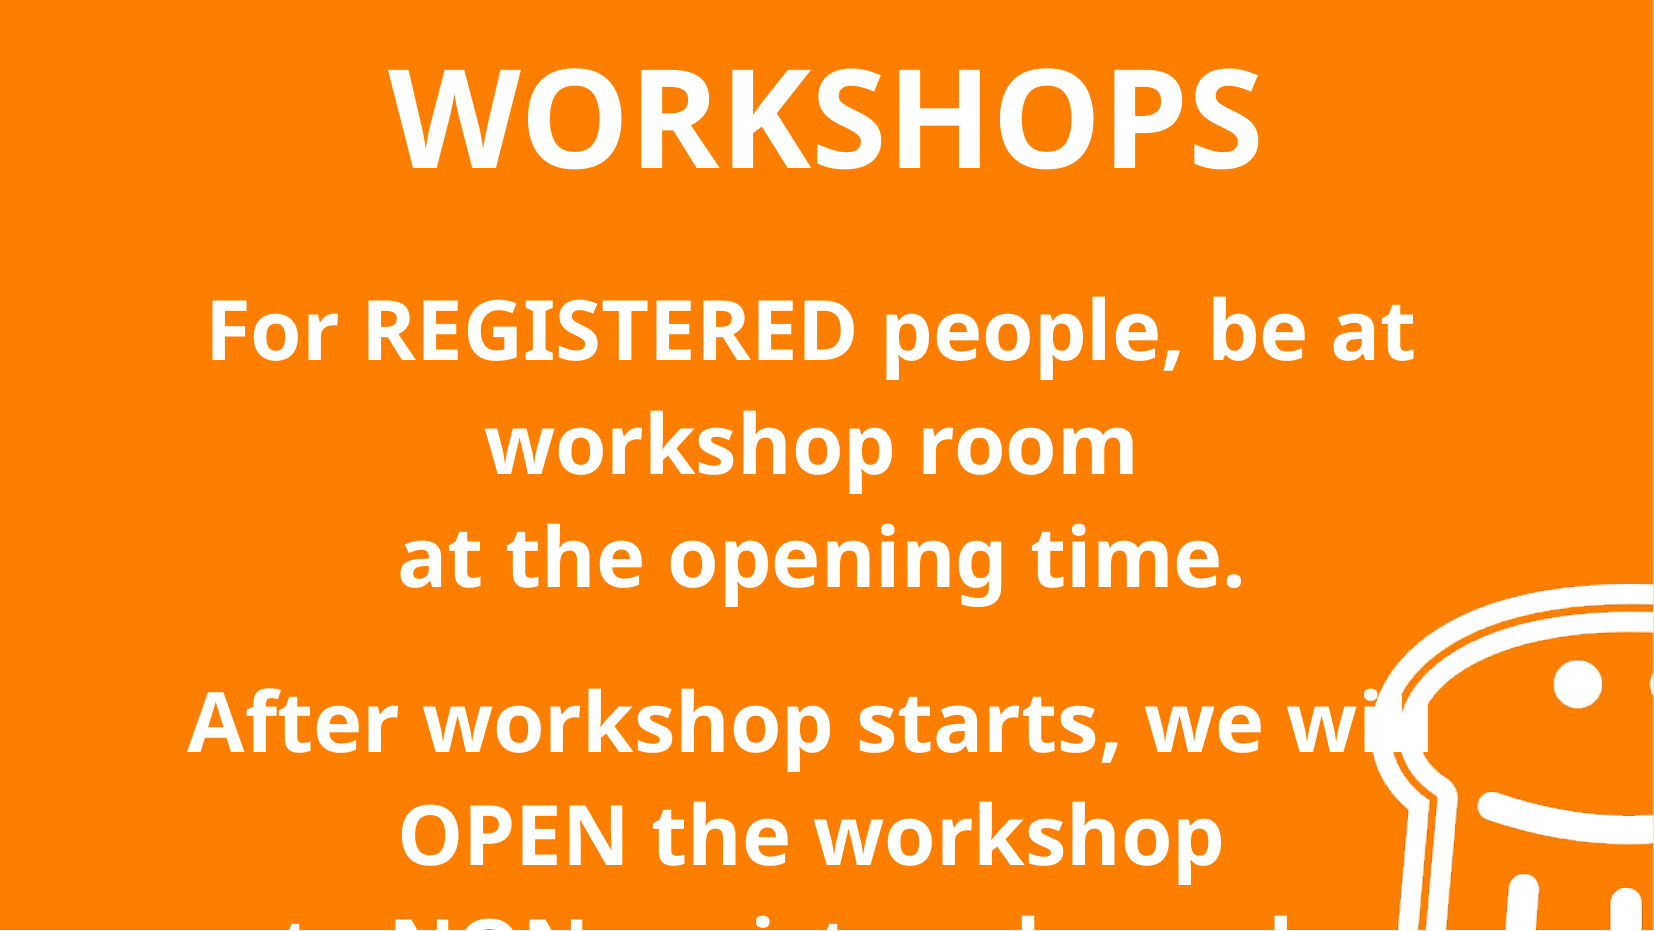

# WORKSHOPS
For REGISTERED people, be at workshop room
at the opening time.
After workshop starts, we will
OPEN the workshop
to NON registered people
if seats are available.